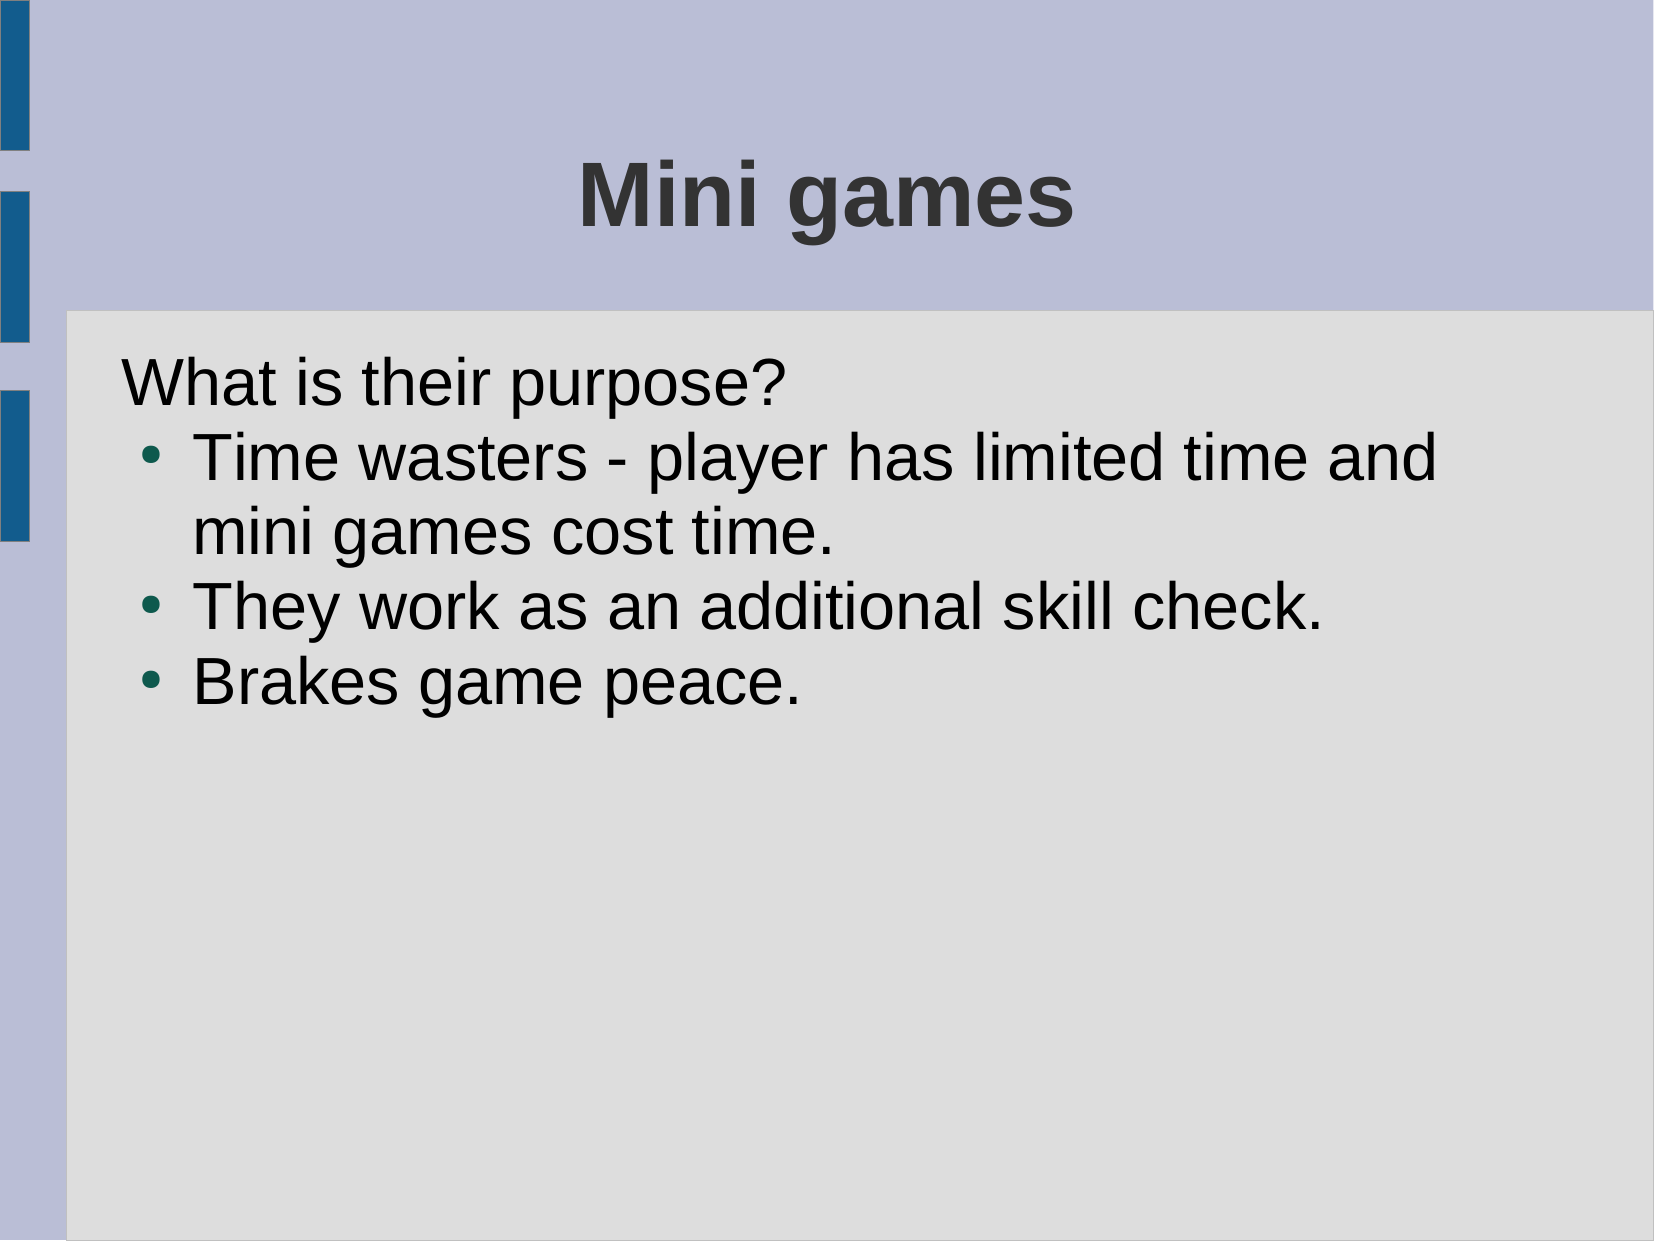

# Mini games
What is their purpose?
Time wasters - player has limited time and mini games cost time.
They work as an additional skill check.
Brakes game peace.